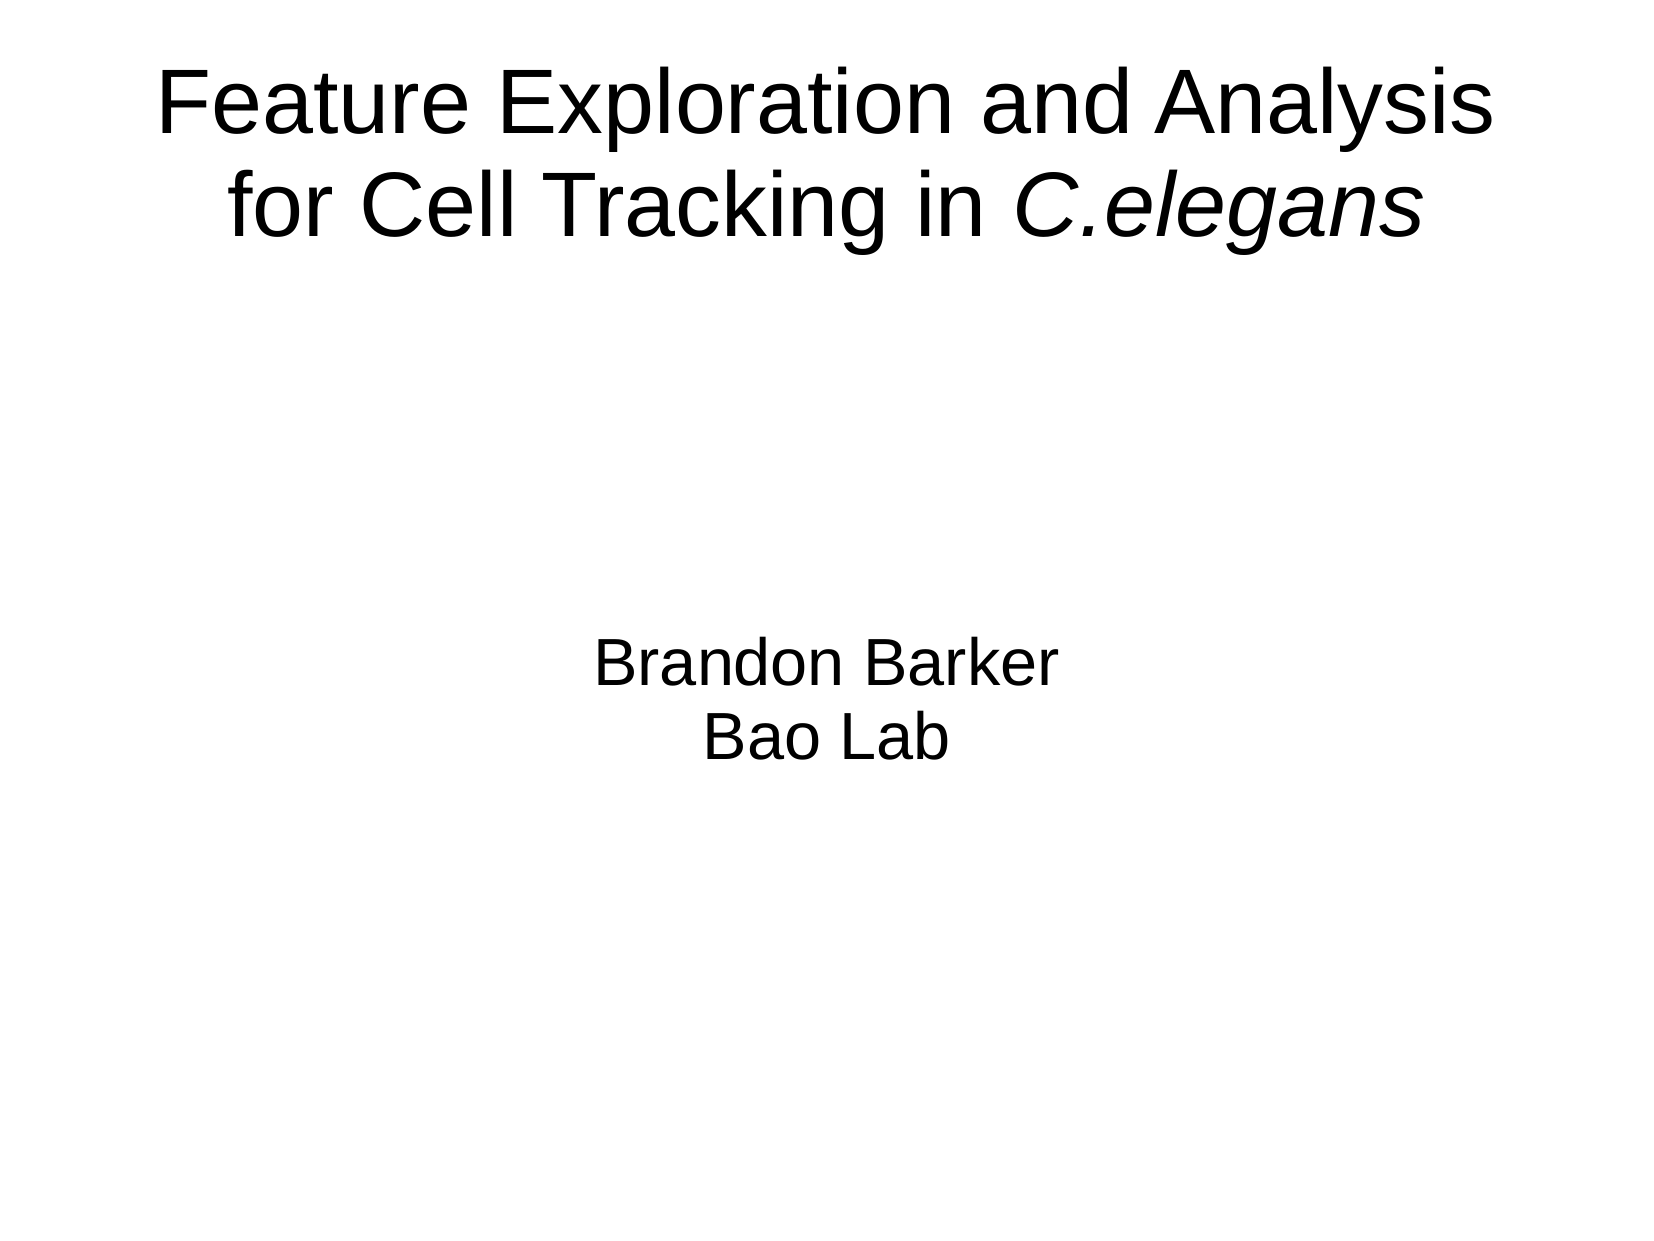

# Feature Exploration and Analysis for Cell Tracking in C.elegans
Brandon Barker
Bao Lab